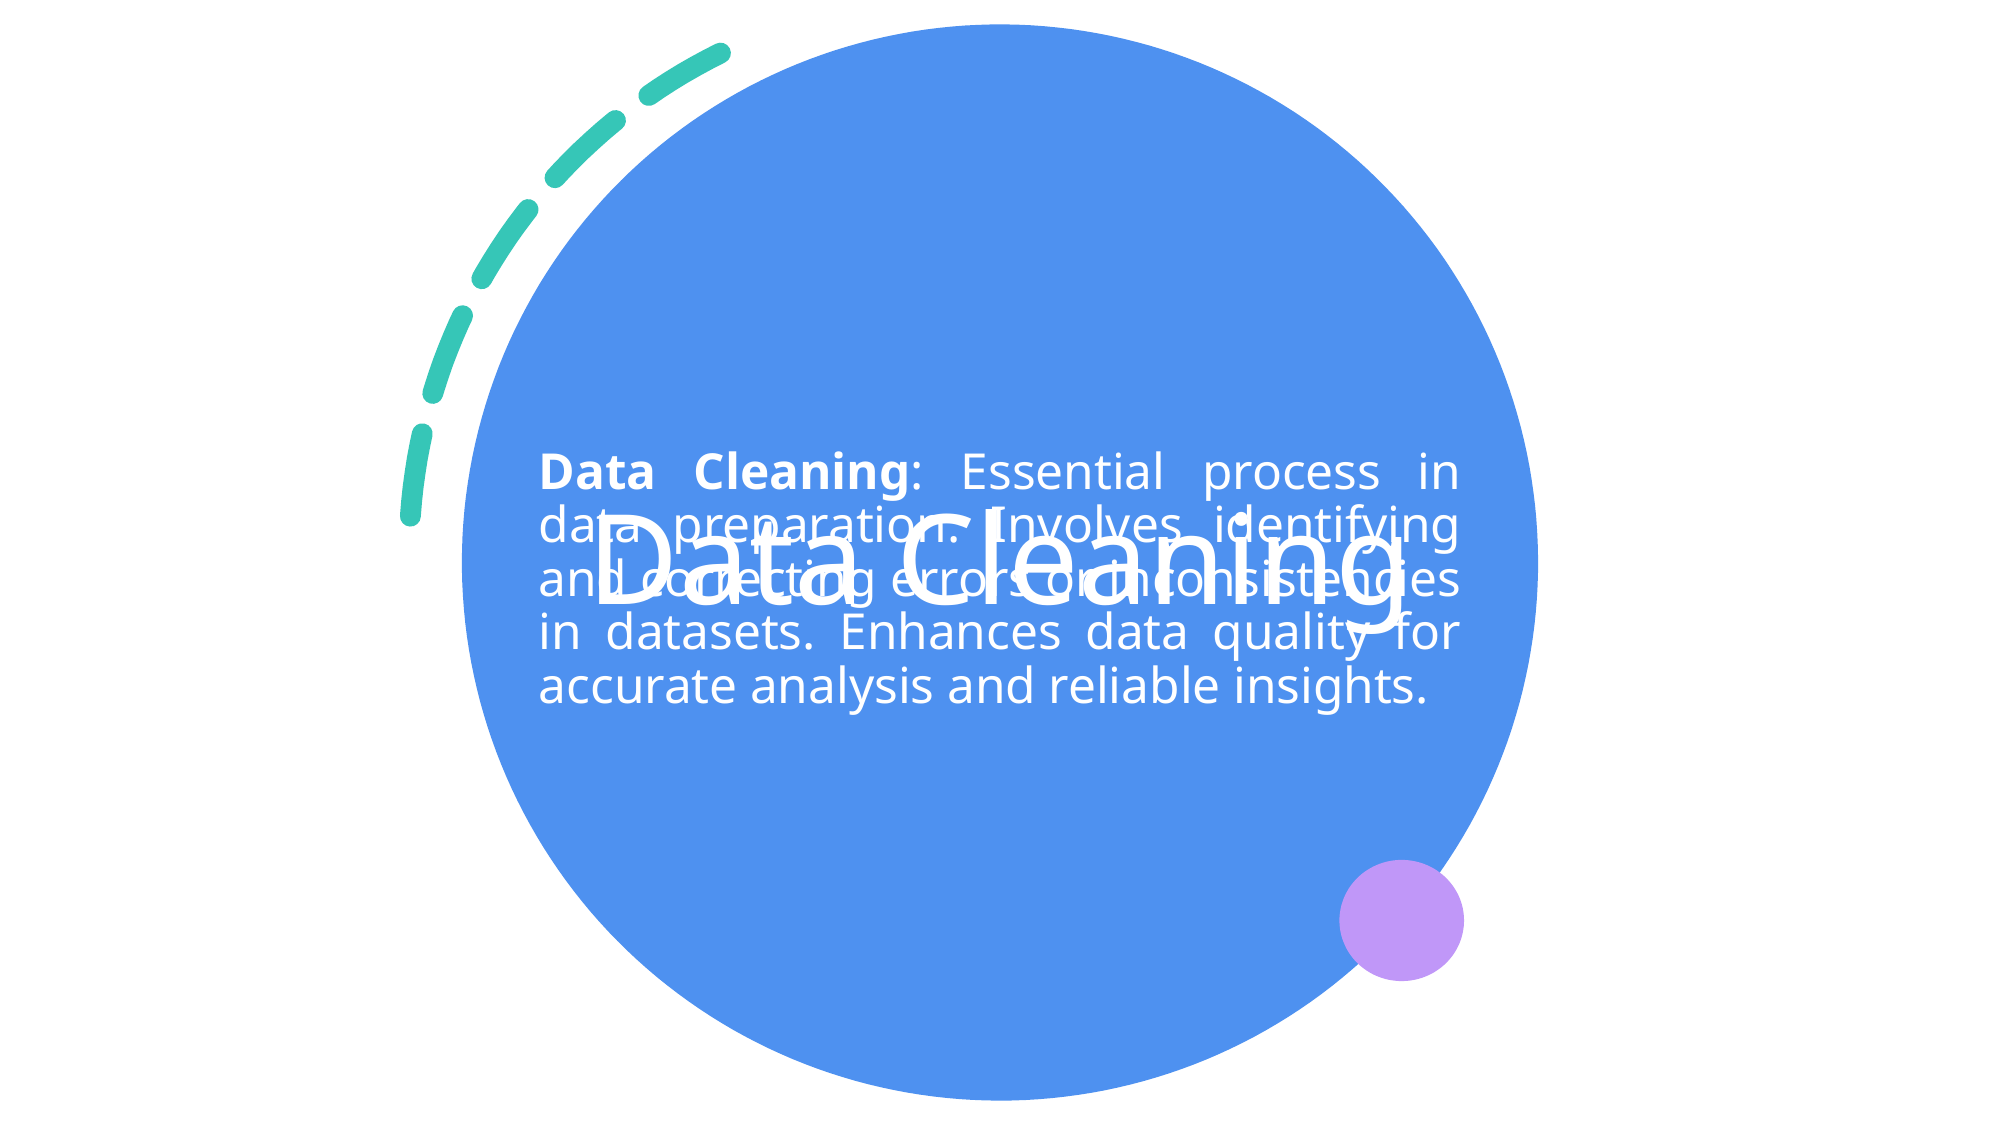

# Data Cleaning
Data Cleaning: Essential process in data preparation. Involves identifying and correcting errors or inconsistencies in datasets. Enhances data quality for accurate analysis and reliable insights.